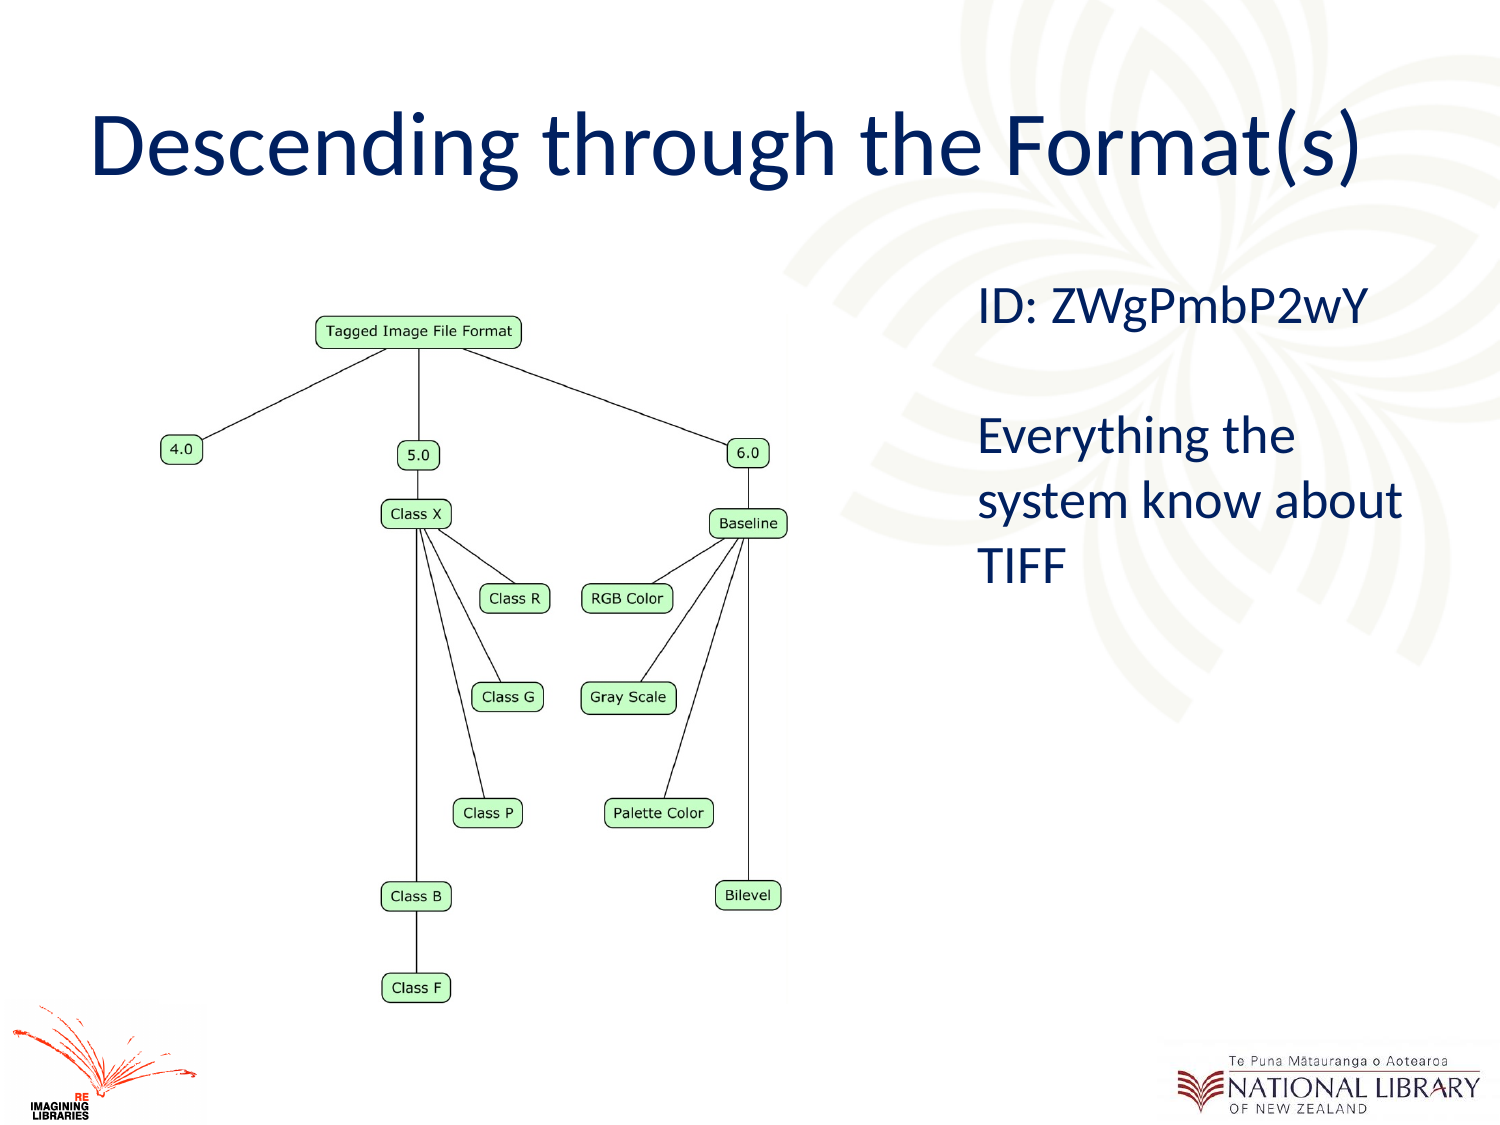

Descending through the Format(s)
ID: ZWgPmbP2wY
Everything the system know about TIFF